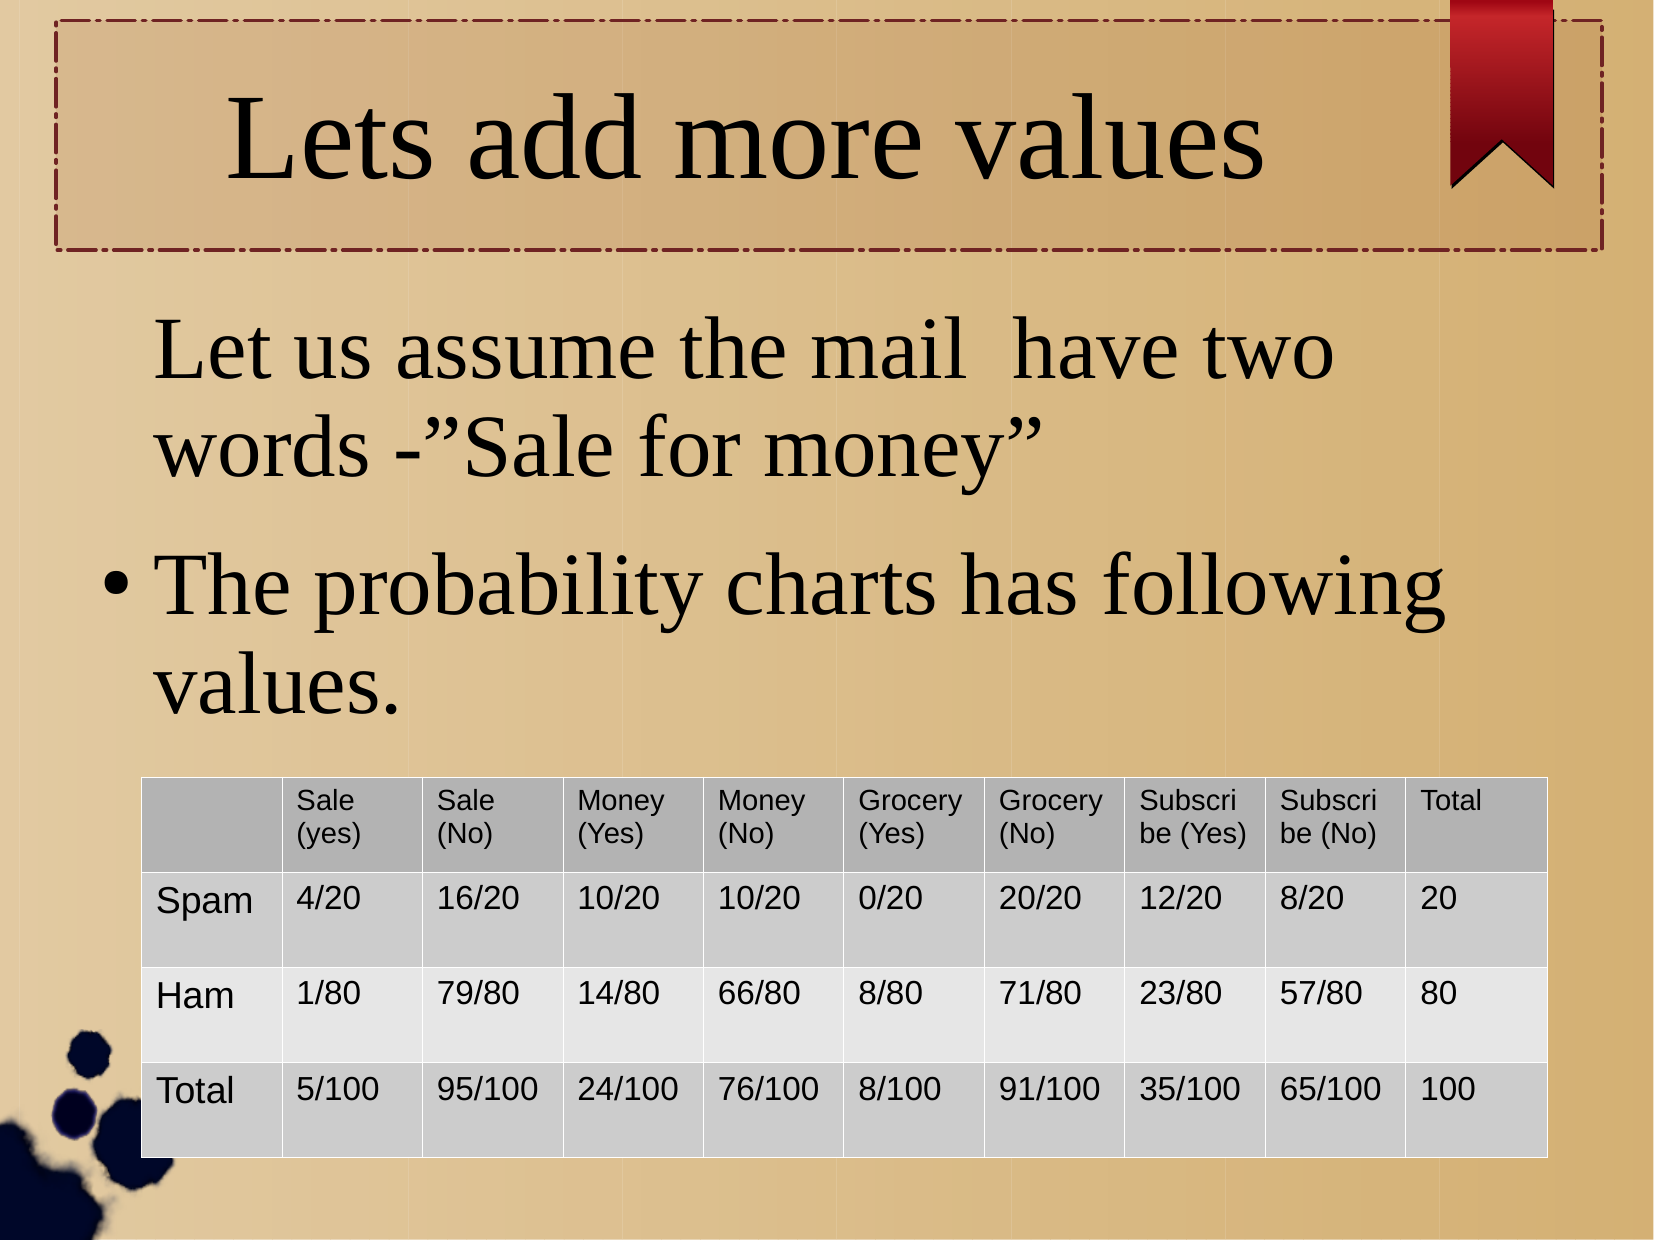

# Lets add more values
Let us assume the mail have two words -”Sale for money”
The probability charts has following values.
| | Sale (yes) | Sale (No) | Money (Yes) | Money (No) | Grocery (Yes) | Grocery (No) | Subscribe (Yes) | Subscribe (No) | Total |
| --- | --- | --- | --- | --- | --- | --- | --- | --- | --- |
| Spam | 4/20 | 16/20 | 10/20 | 10/20 | 0/20 | 20/20 | 12/20 | 8/20 | 20 |
| Ham | 1/80 | 79/80 | 14/80 | 66/80 | 8/80 | 71/80 | 23/80 | 57/80 | 80 |
| Total | 5/100 | 95/100 | 24/100 | 76/100 | 8/100 | 91/100 | 35/100 | 65/100 | 100 |